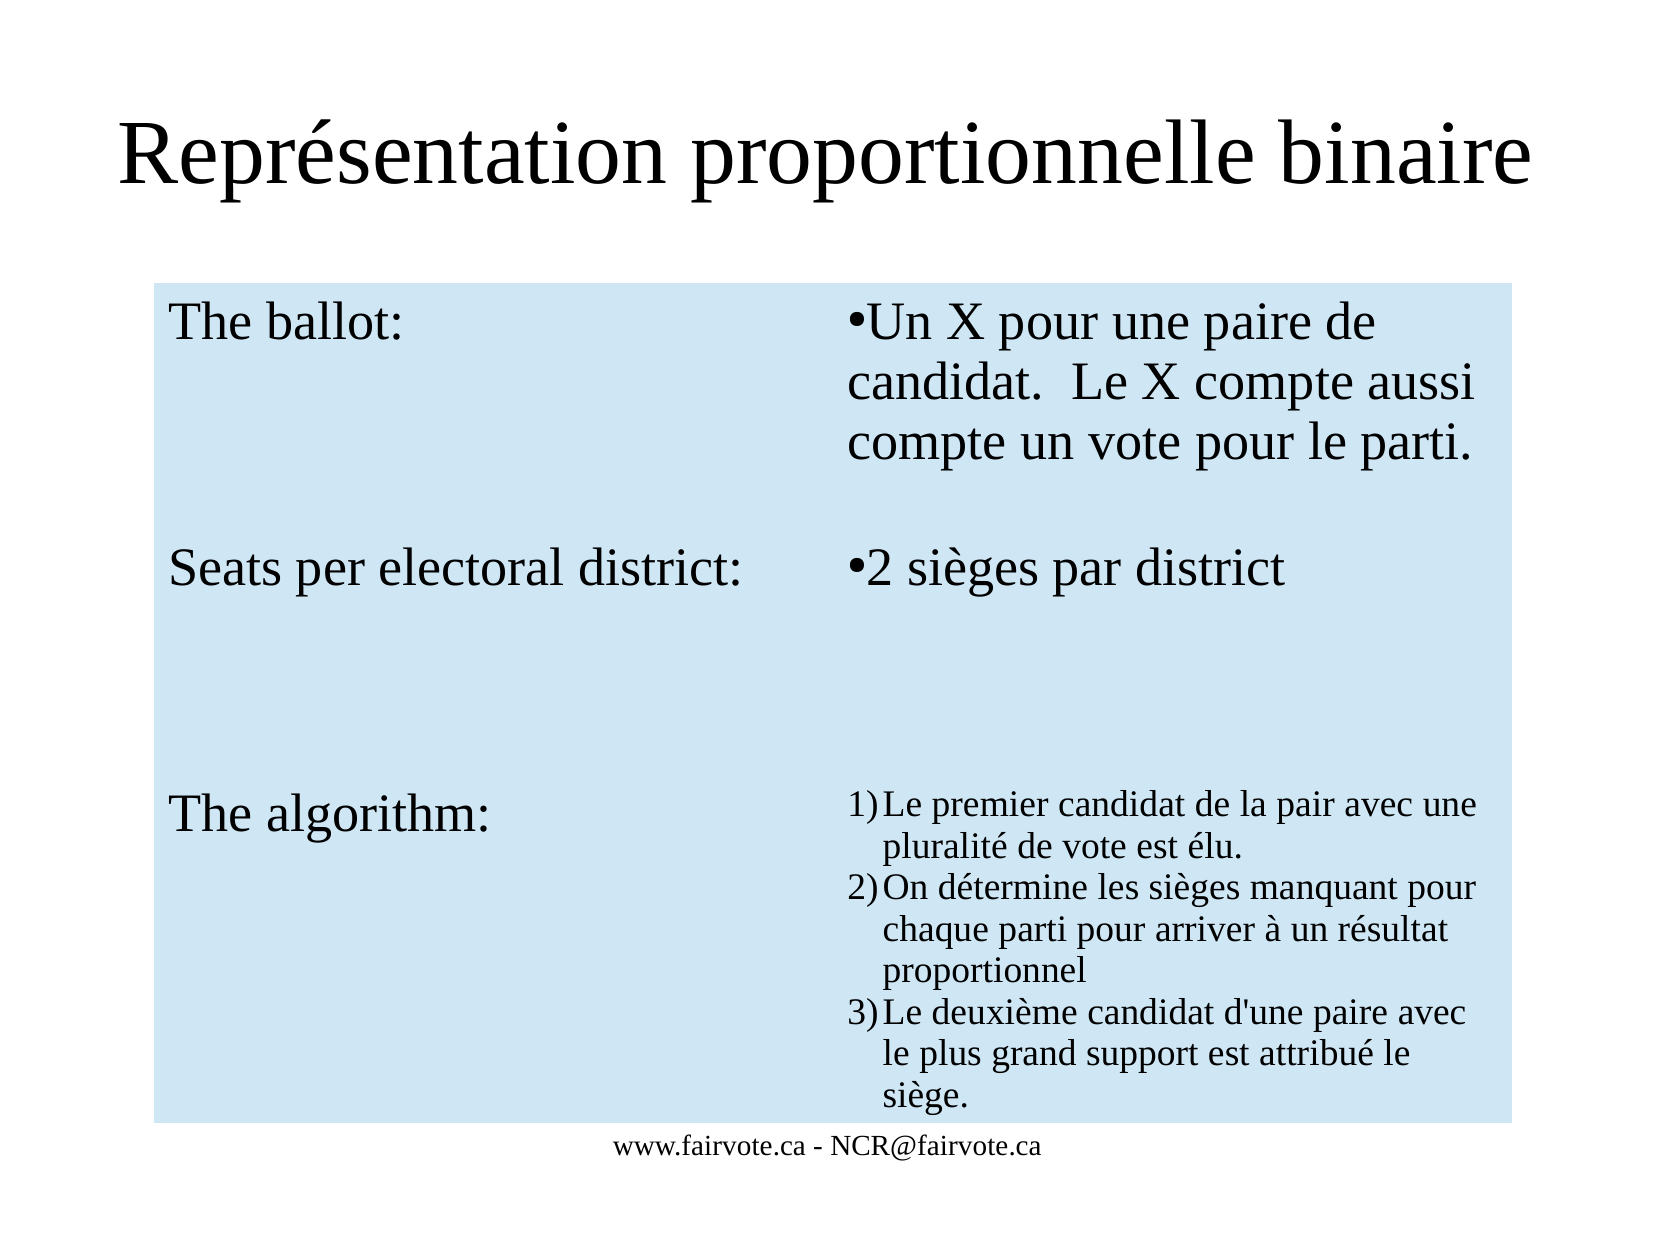

# Représentation proportionnelle binaire
| The ballot: | Un X pour une paire de candidat. Le X compte aussi compte un vote pour le parti. |
| --- | --- |
| Seats per electoral district: | 2 sièges par district |
| The algorithm: | Le premier candidat de la pair avec une pluralité de vote est élu. On détermine les sièges manquant pour chaque parti pour arriver à un résultat proportionnel Le deuxième candidat d'une paire avec le plus grand support est attribué le siège. |
www.fairvote.ca - NCR@fairvote.ca